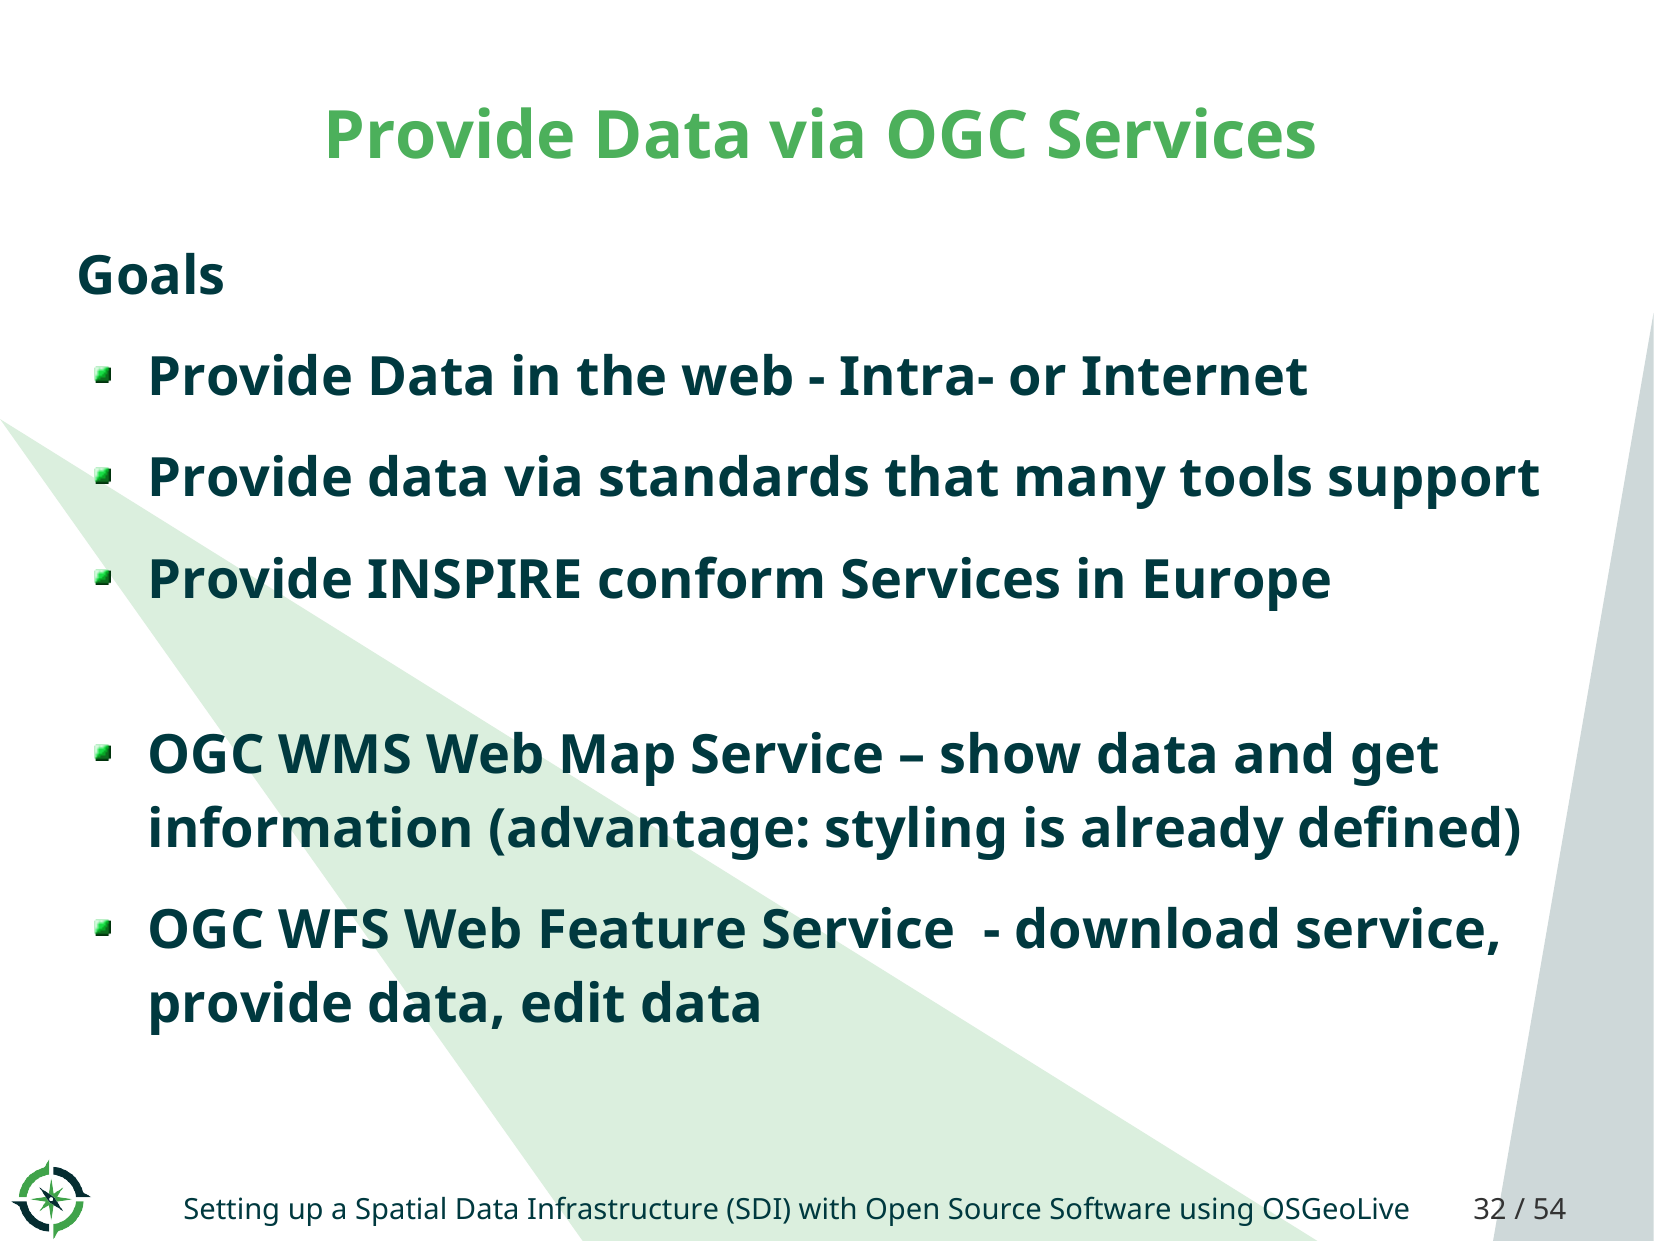

# Provide Data via OGC Services
Goals
Provide Data in the web - Intra- or Internet
Provide data via standards that many tools support
Provide INSPIRE conform Services in Europe
OGC WMS Web Map Service – show data and get information (advantage: styling is already defined)
OGC WFS Web Feature Service - download service, provide data, edit data